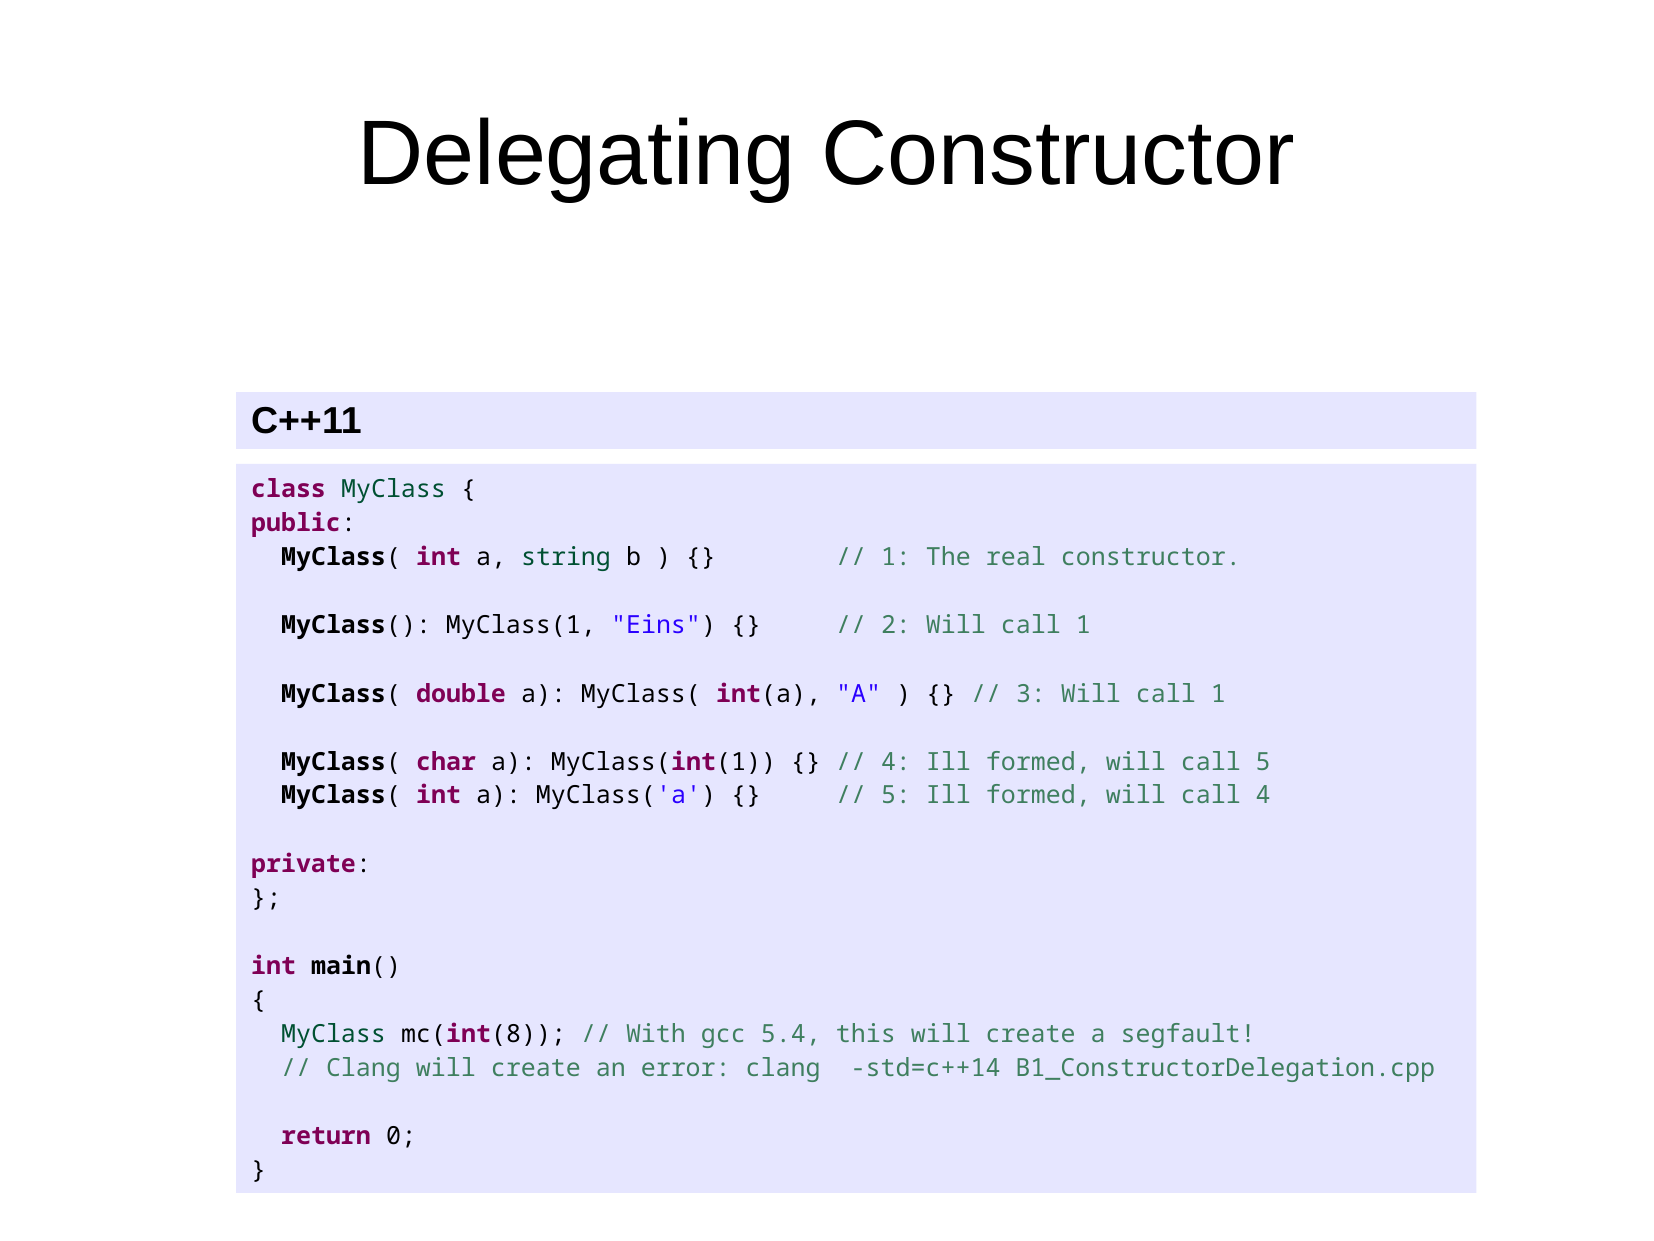

# Delegating Constructor
C++11
class MyClass {
public:
 MyClass( int a, string b ) {} // 1: The real constructor.
 MyClass(): MyClass(1, "Eins") {} // 2: Will call 1
 MyClass( double a): MyClass( int(a), "A" ) {} // 3: Will call 1
 MyClass( char a): MyClass(int(1)) {} // 4: Ill formed, will call 5
 MyClass( int a): MyClass('a') {} // 5: Ill formed, will call 4
private:
};
int main()
{
 MyClass mc(int(8)); // With gcc 5.4, this will create a segfault!
 // Clang will create an error: clang -std=c++14 B1_ConstructorDelegation.cpp
 return 0;
}